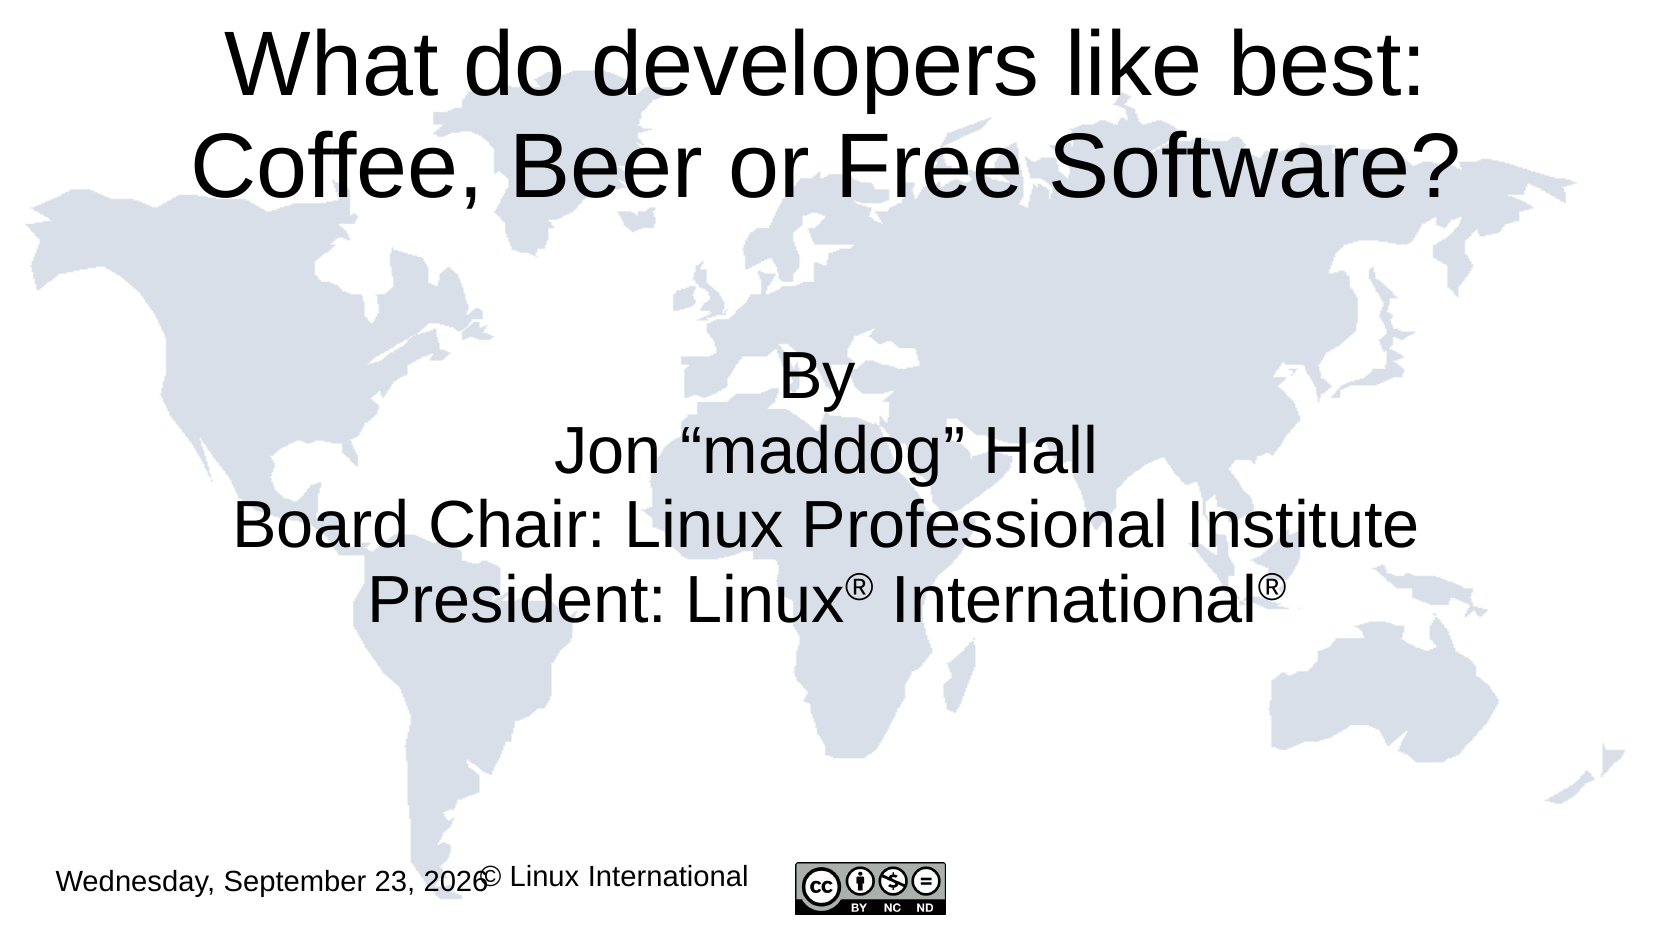

# What do developers like best: Coffee, Beer or Free Software?
By
Jon “maddog” Hall
Board Chair: Linux Professional Institute
President: Linux® International®